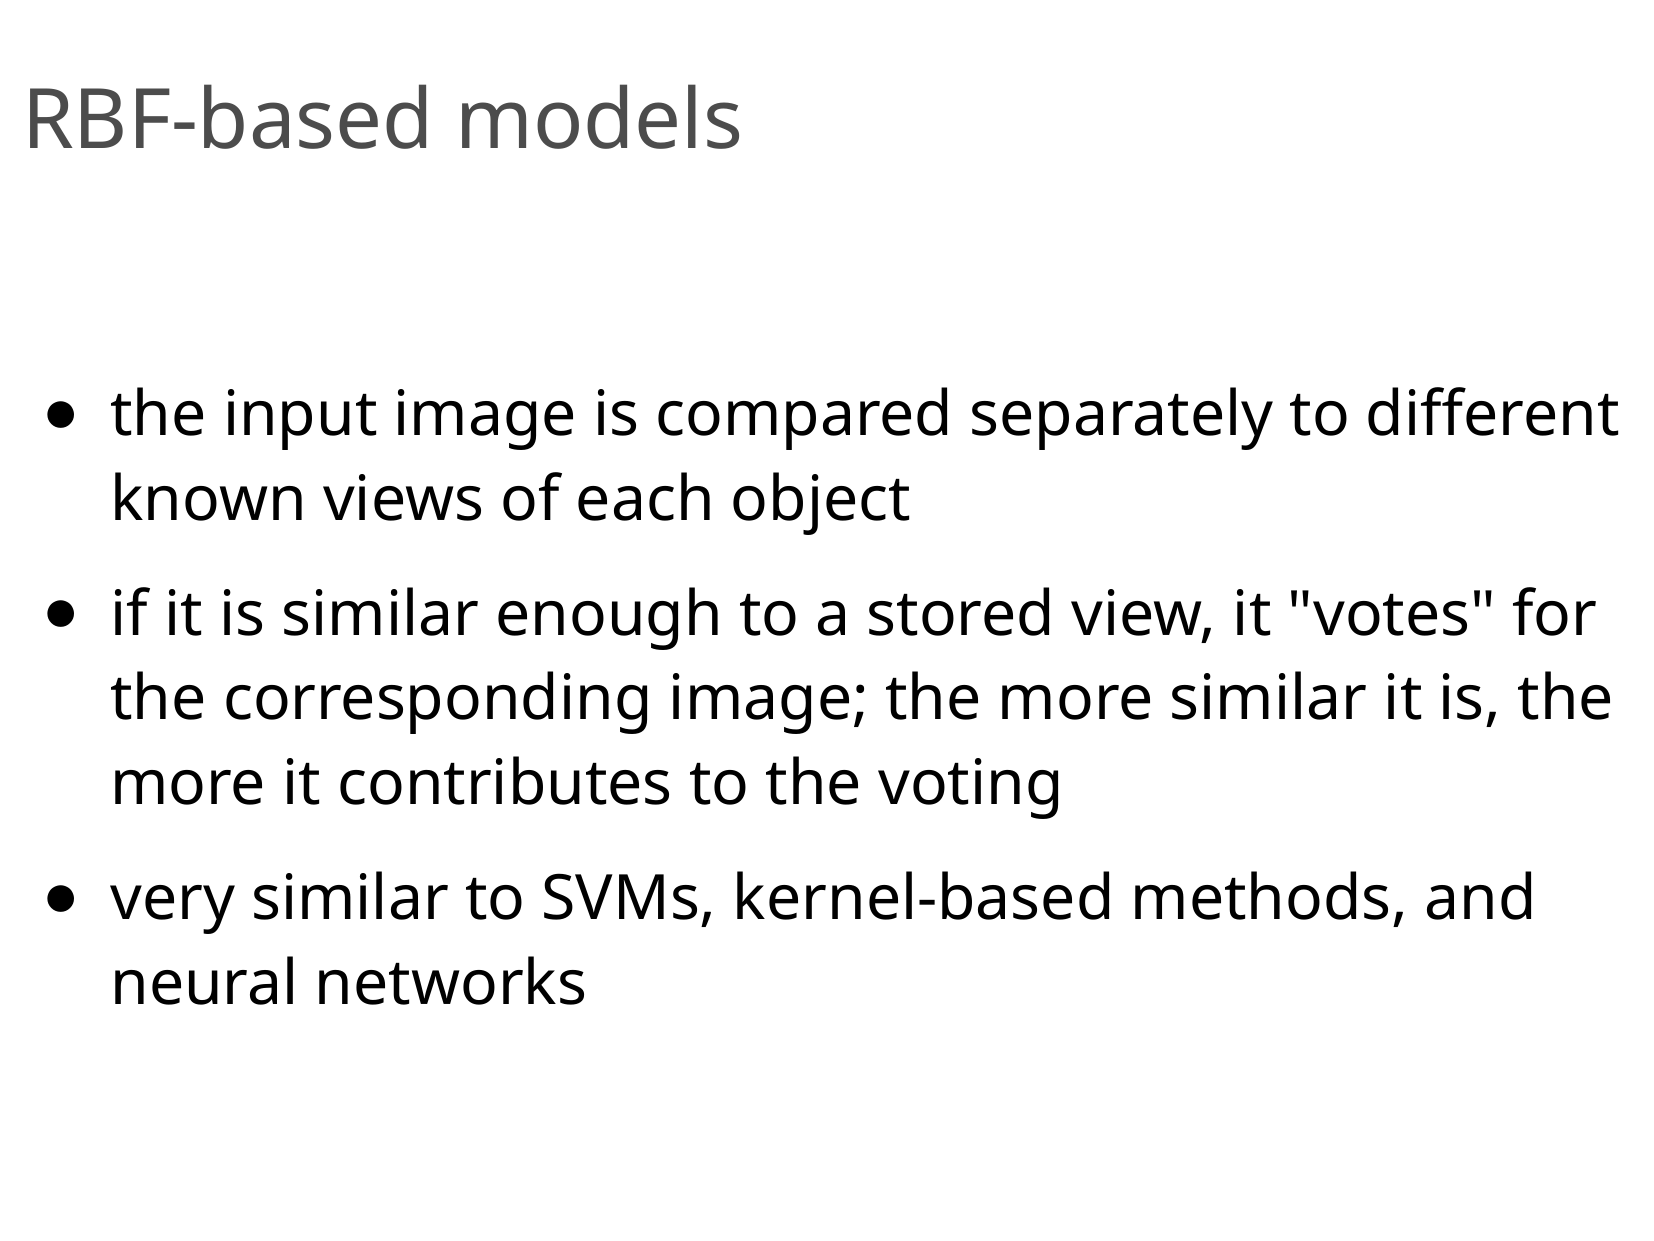

# RBF-based models
the input image is compared separately to different known views of each object
if it is similar enough to a stored view, it "votes" for the corresponding image; the more similar it is, the more it contributes to the voting
very similar to SVMs, kernel-based methods, and neural networks